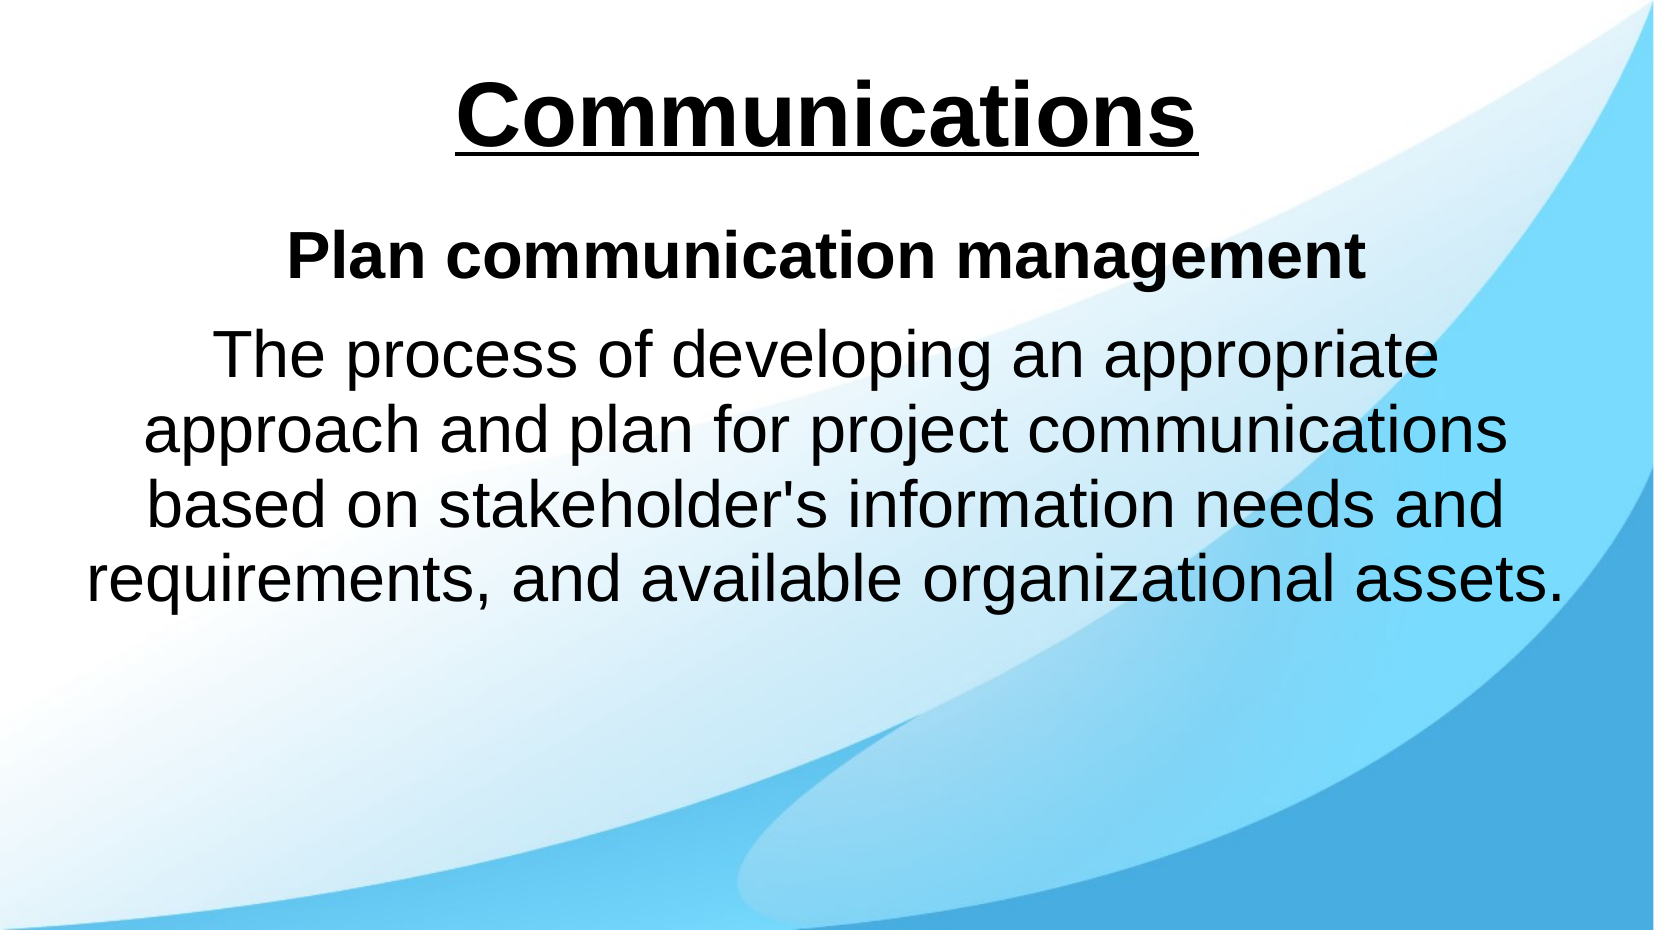

# Communications
Plan communication management
The process of developing an appropriate approach and plan for project communications based on stakeholder's information needs and requirements, and available organizational assets.